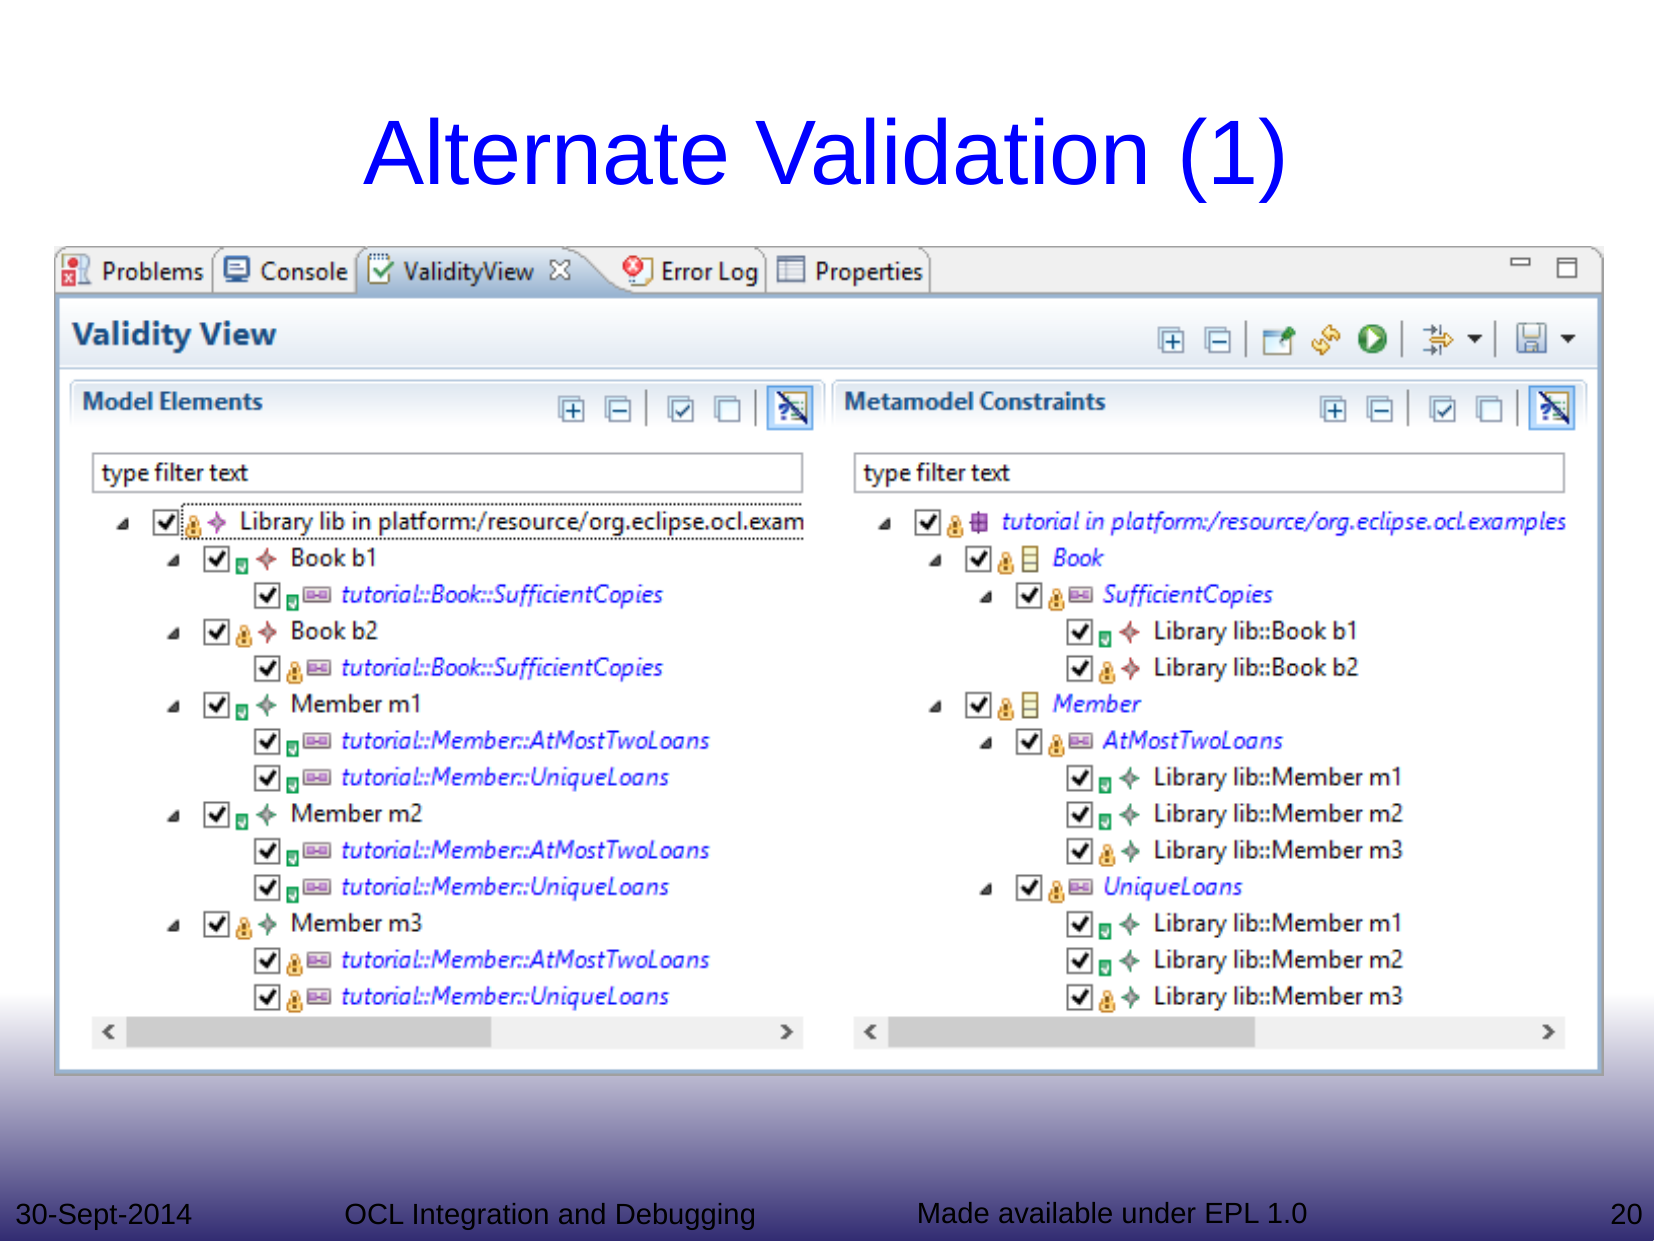

# Alternate Validation (1)
30-Sept-2014
OCL Integration and Debugging
20